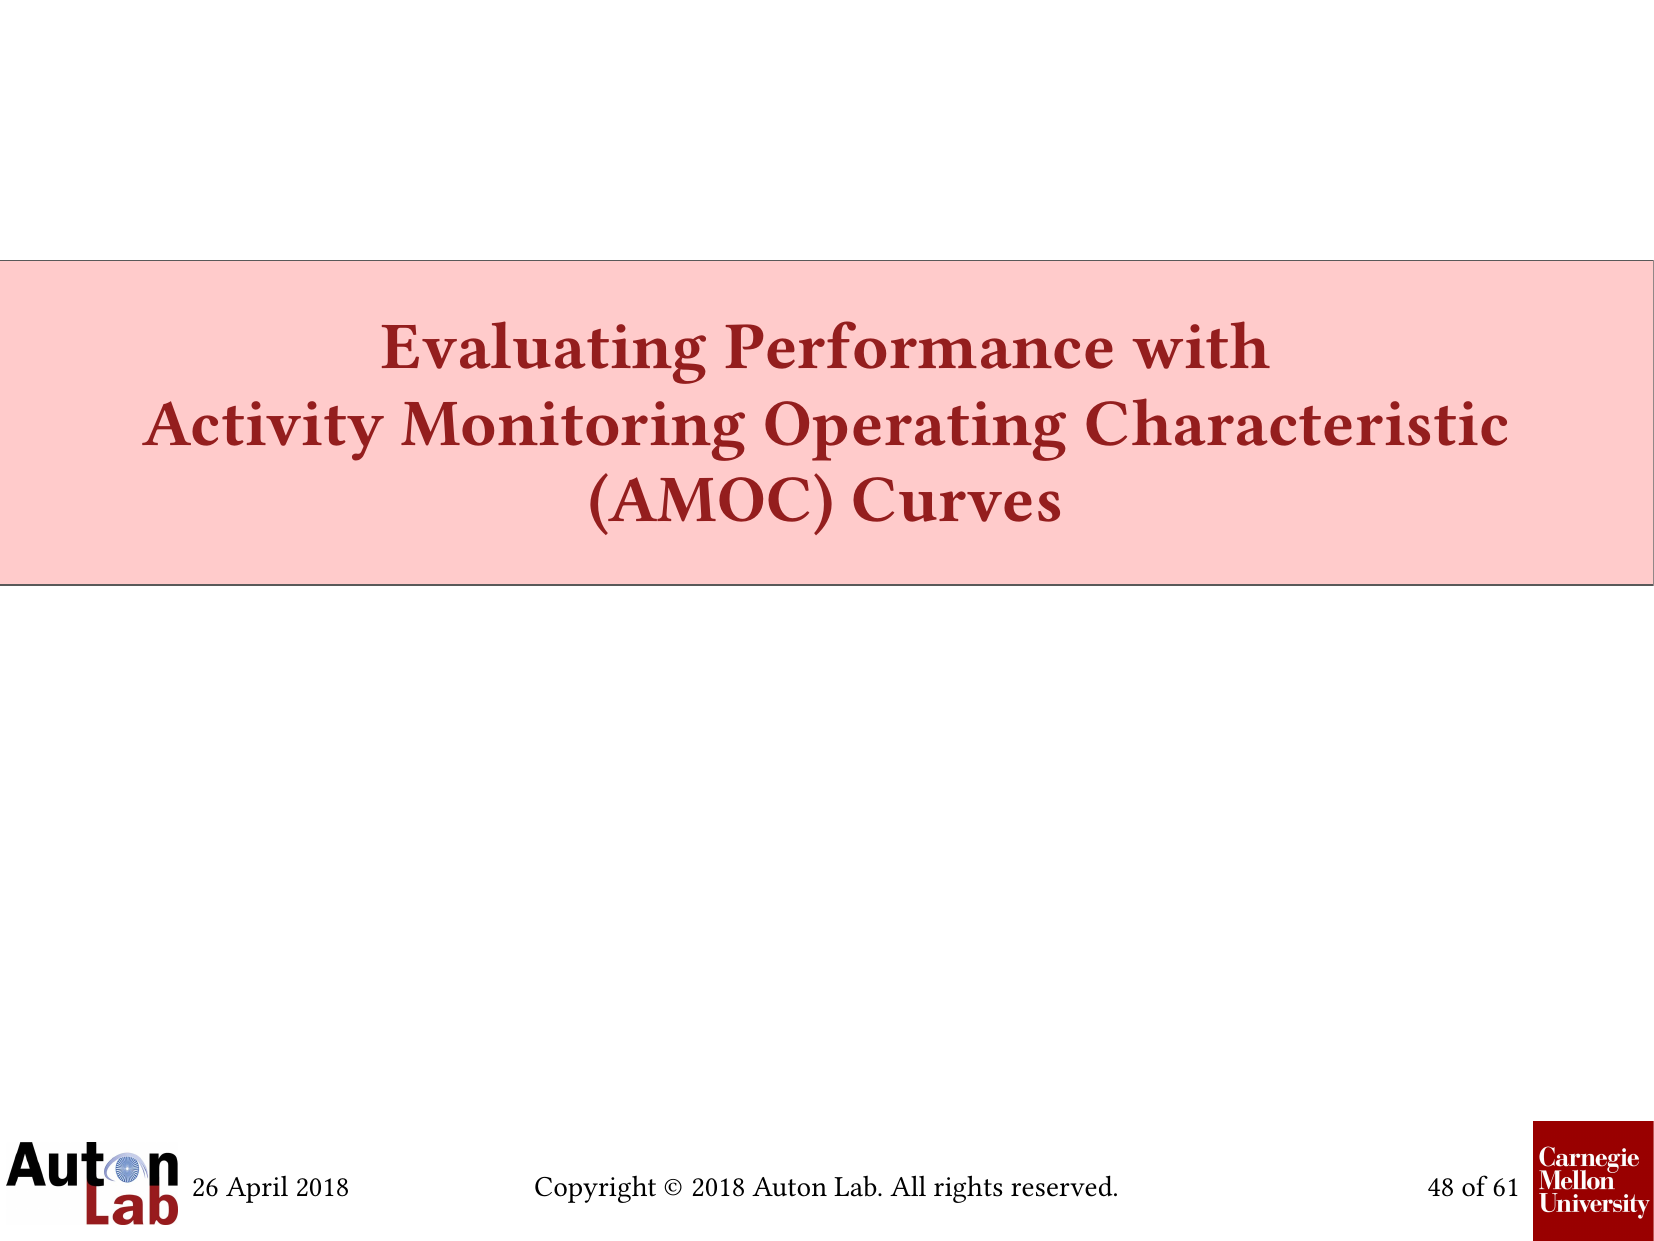

# Evaluating Performance with Activity Monitoring Operating Characteristic (AMOC) Curves